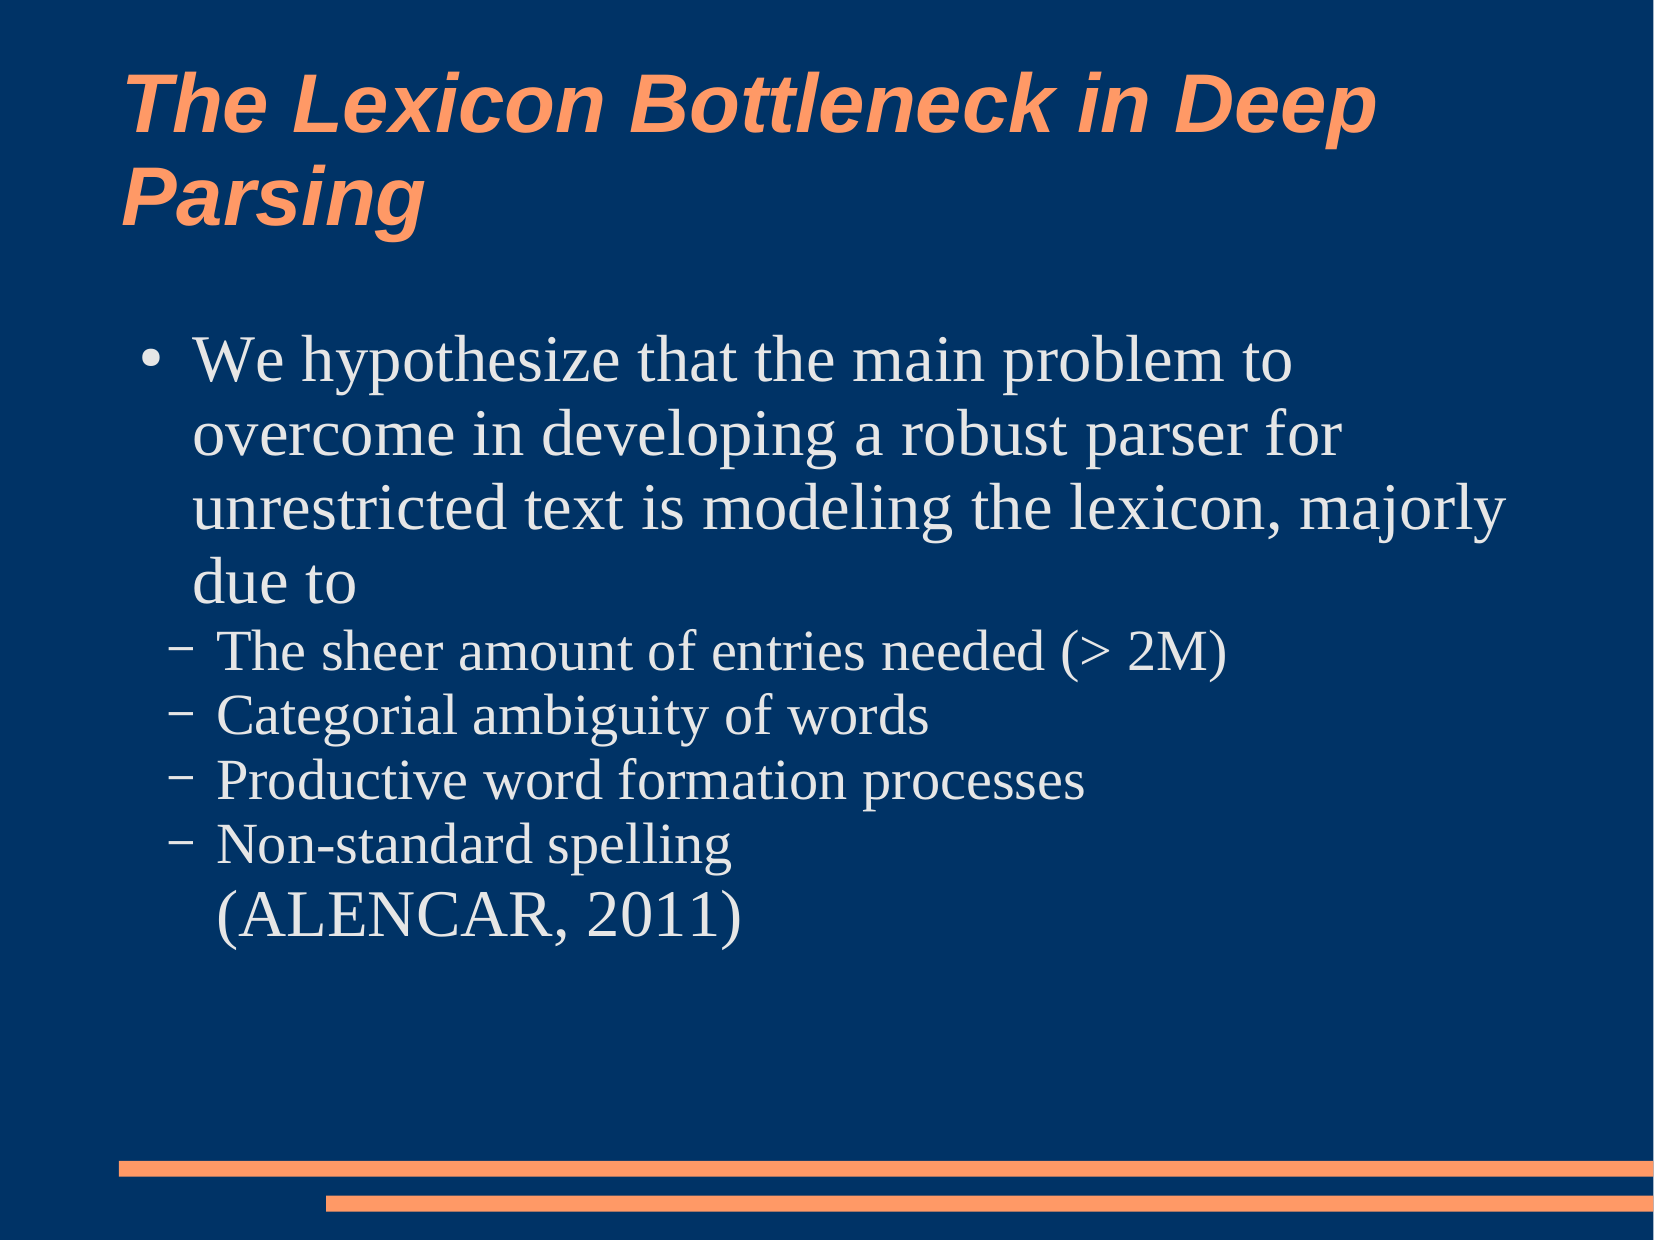

# The Lexicon Bottleneck in Deep Parsing
We hypothesize that the main problem to overcome in developing a robust parser for unrestricted text is modeling the lexicon, majorly due to
The sheer amount of entries needed (> 2M)
Categorial ambiguity of words
Productive word formation processes
Non-standard spelling
(ALENCAR, 2011)